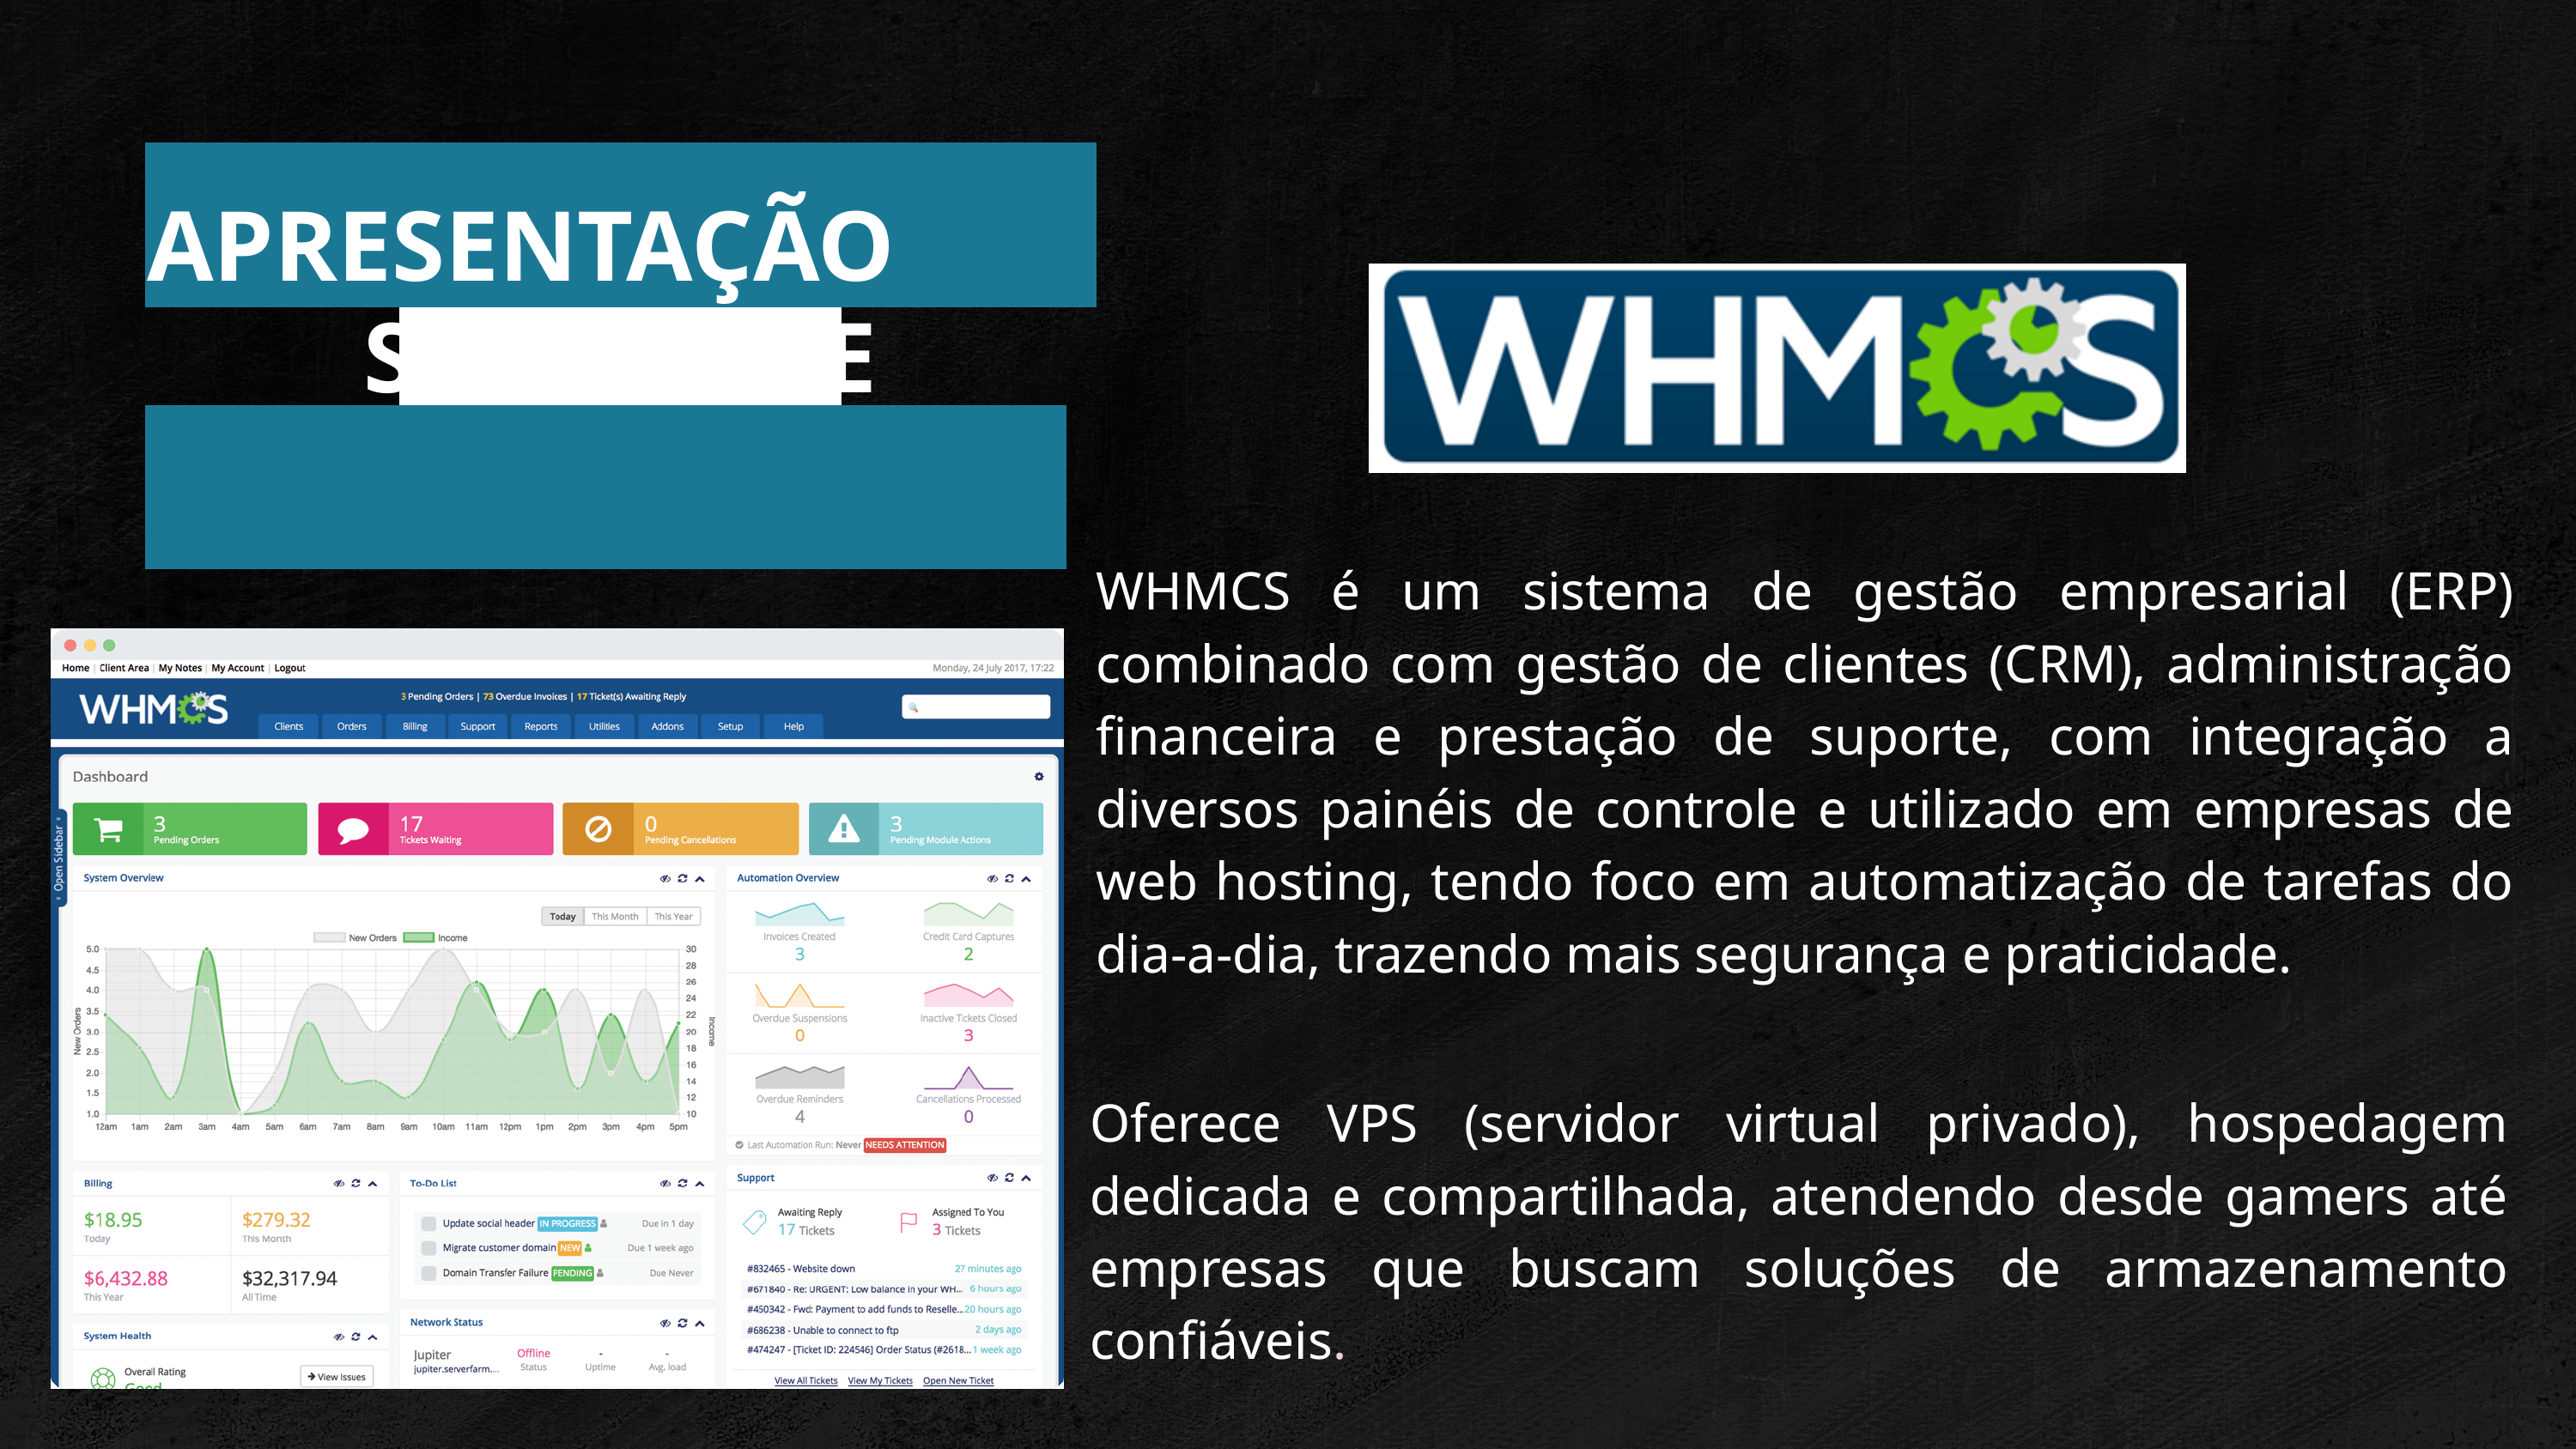

APRESENTAÇÃO DO
SOFTWARE
WHMCS é um sistema de gestão empresarial (ERP) combinado com gestão de clientes (CRM), administração financeira e prestação de suporte, com integração a diversos painéis de controle e utilizado em empresas de web hosting, tendo foco em automatização de tarefas do dia-a-dia, trazendo mais segurança e praticidade.
Oferece VPS (servidor virtual privado), hospedagem dedicada e compartilhada, atendendo desde gamers até empresas que buscam soluções de armazenamento confiáveis.